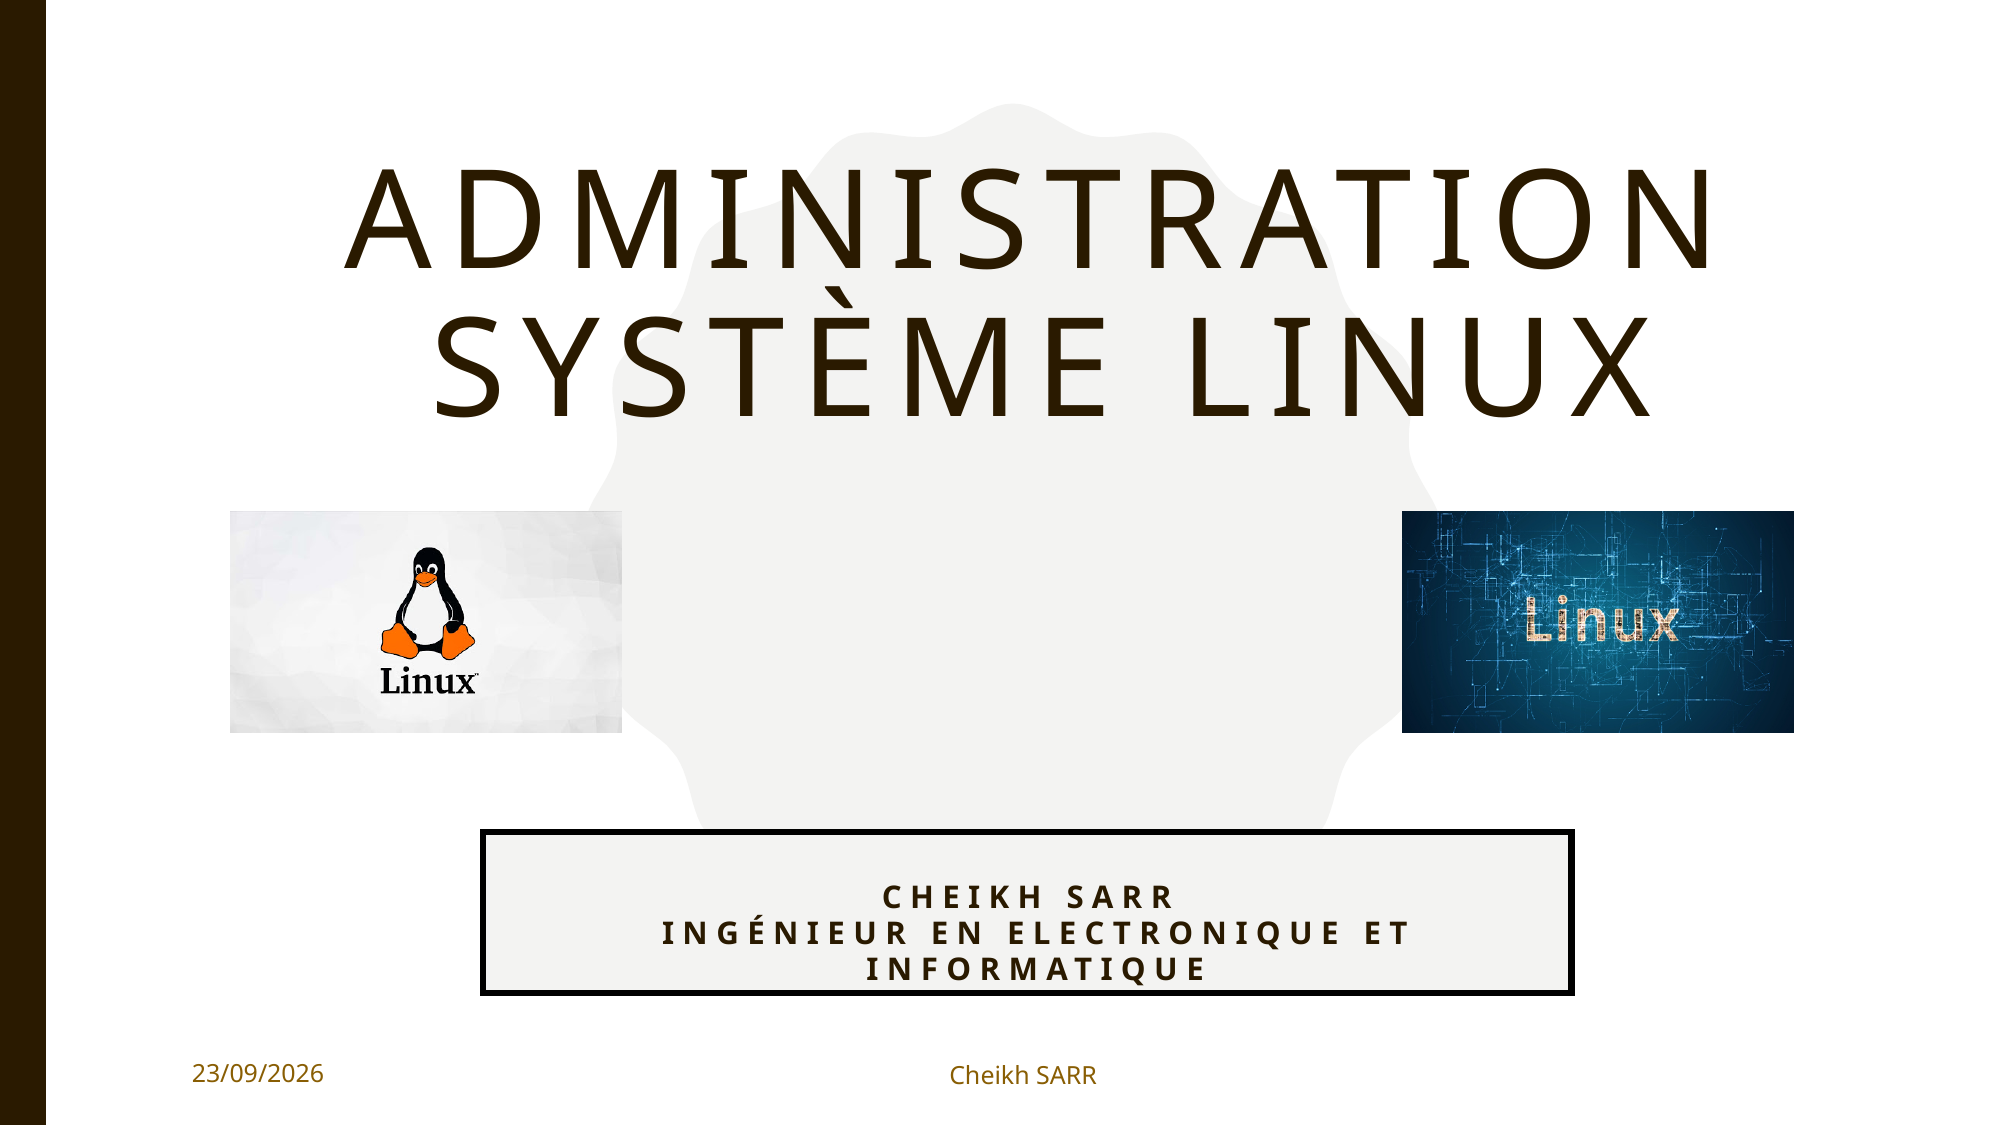

# Administration système linux
Cheikh SARR
 Ingénieur en Electronique et
 Informatique
Cheikh SARR